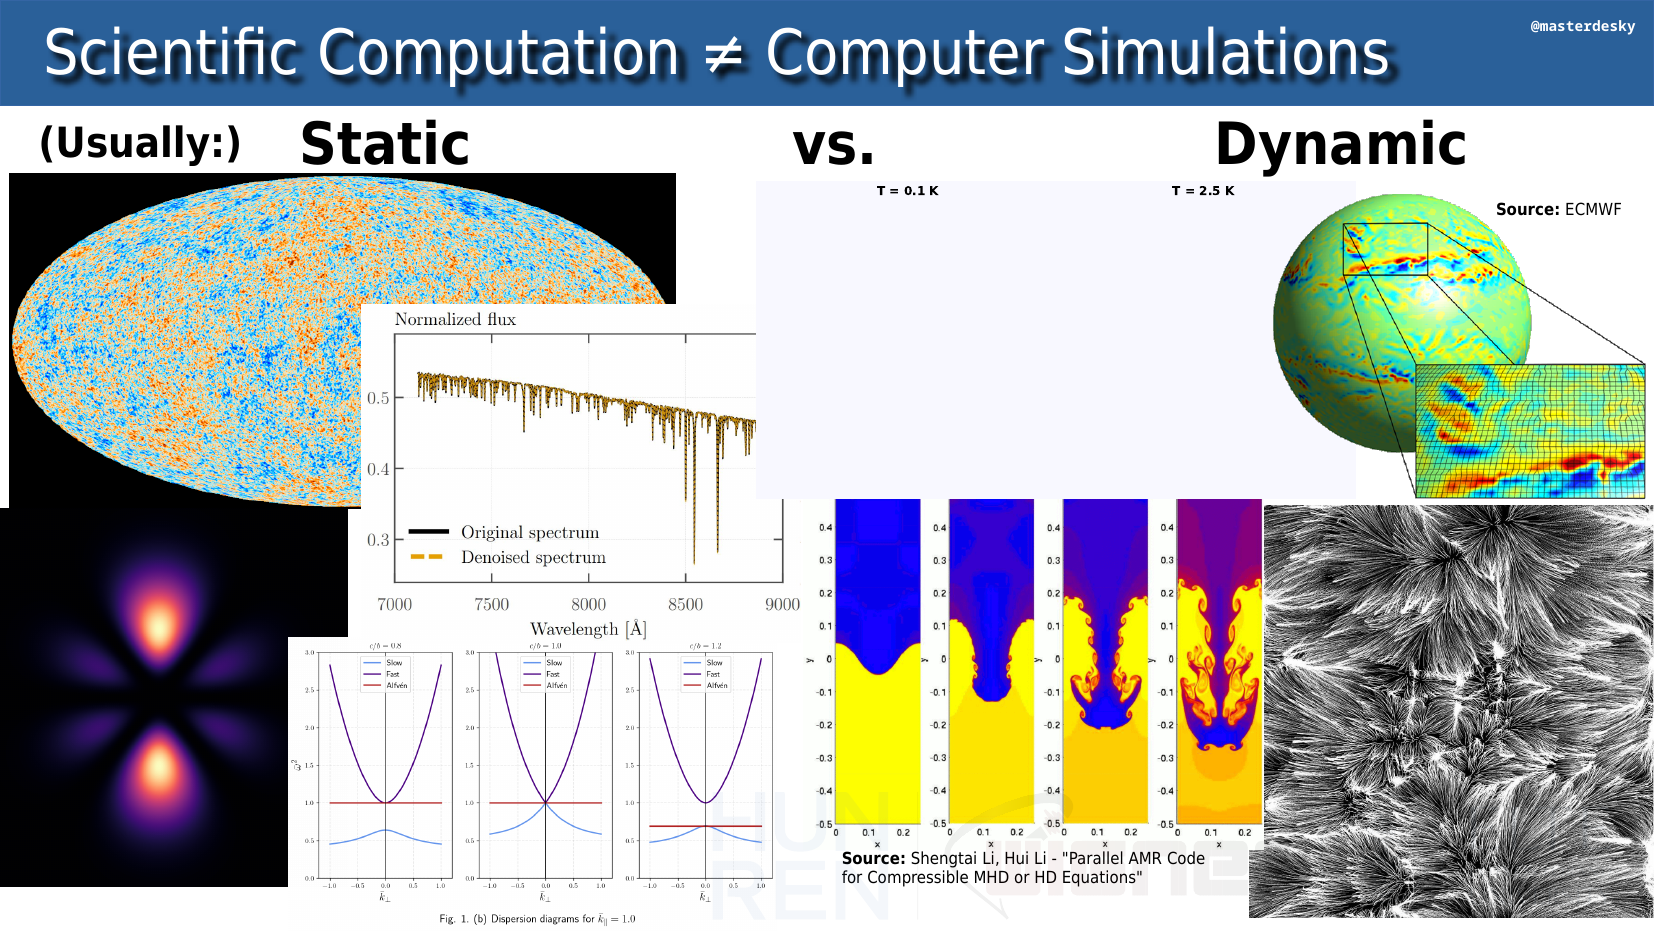

# Scientific Computation ≠ Computer Simulations
@masterdesky
Static
vs.
Dynamic
(Usually:)
Source: ECMWF
Source: Shengtai Li, Hui Li - "Parallel AMR Code for Compressible MHD or HD Equations"